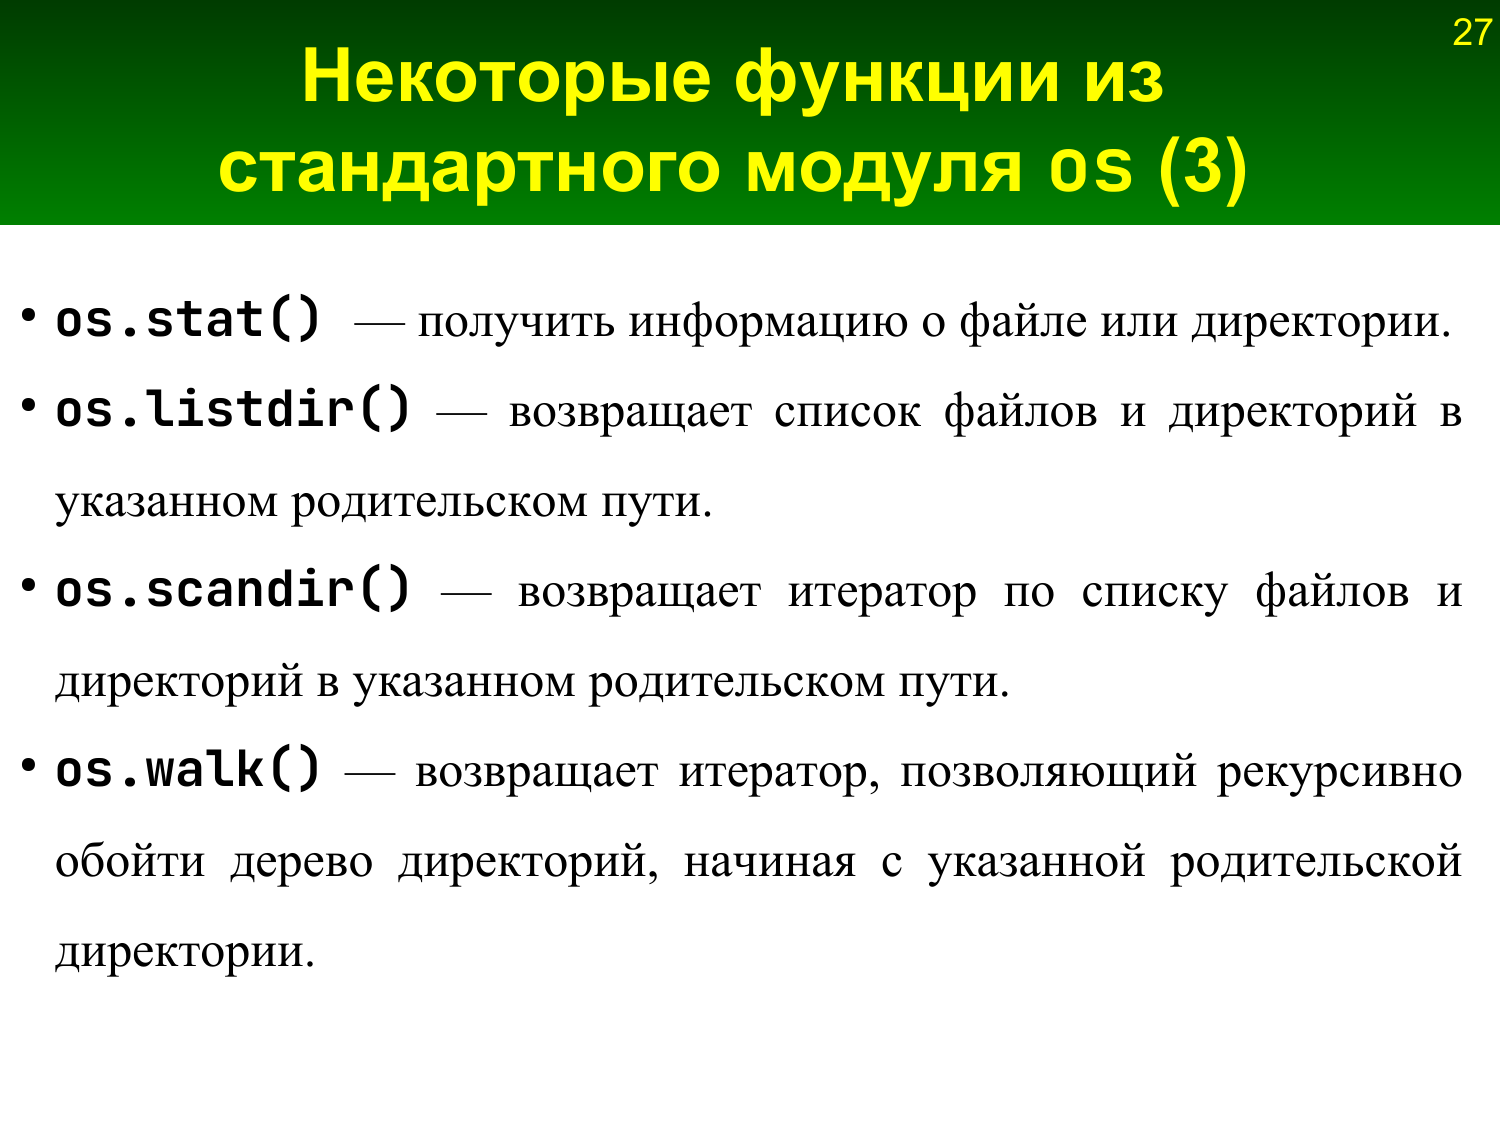

# Некоторые функции из стандартного модуля os (3)
os.stat() — получить информацию о файле или директории.
os.listdir() — возвращает список файлов и директорий в указанном родительском пути.
os.scandir() — возвращает итератор по списку файлов и директорий в указанном родительском пути.
os.walk() — возвращает итератор, позволяющий рекурсивно обойти дерево директорий, начиная с указанной родительской директории.